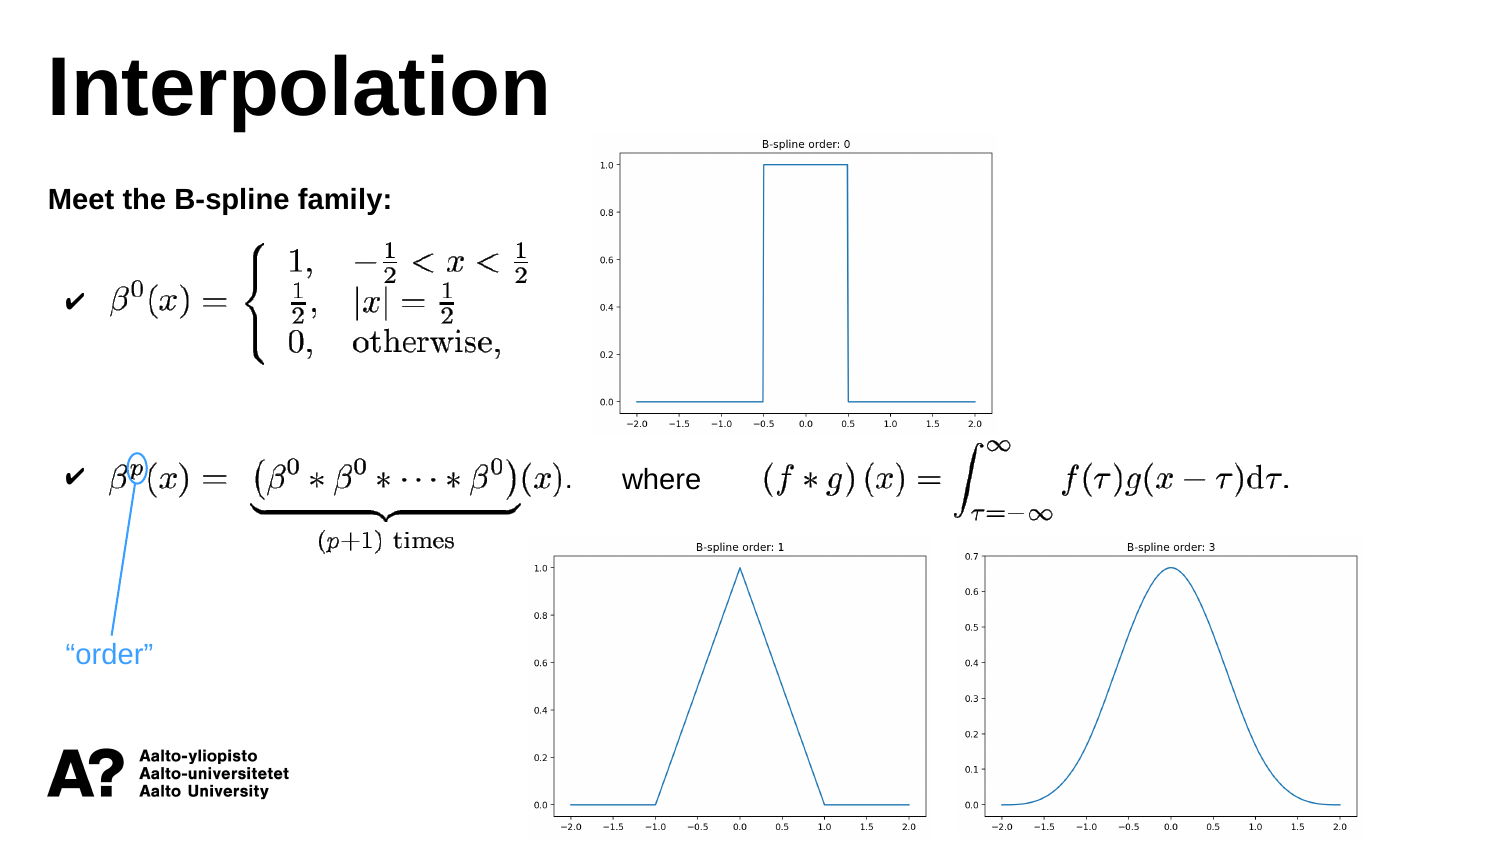

# Interpolation
Meet the B-spline family:
 where
“order”